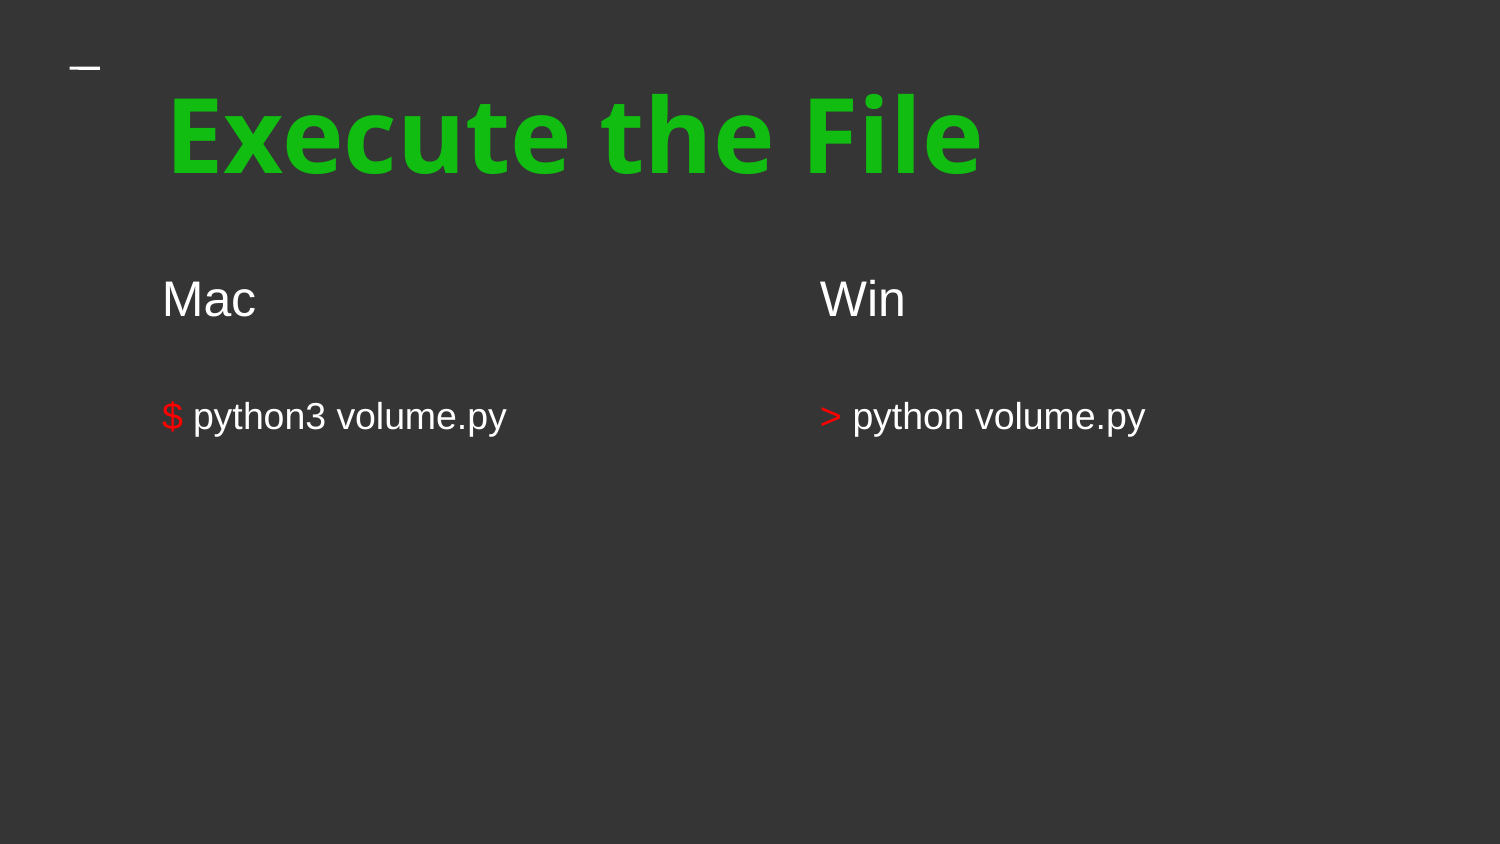

# Execute the File
Mac
Win
$ python3 volume.py
> python volume.py